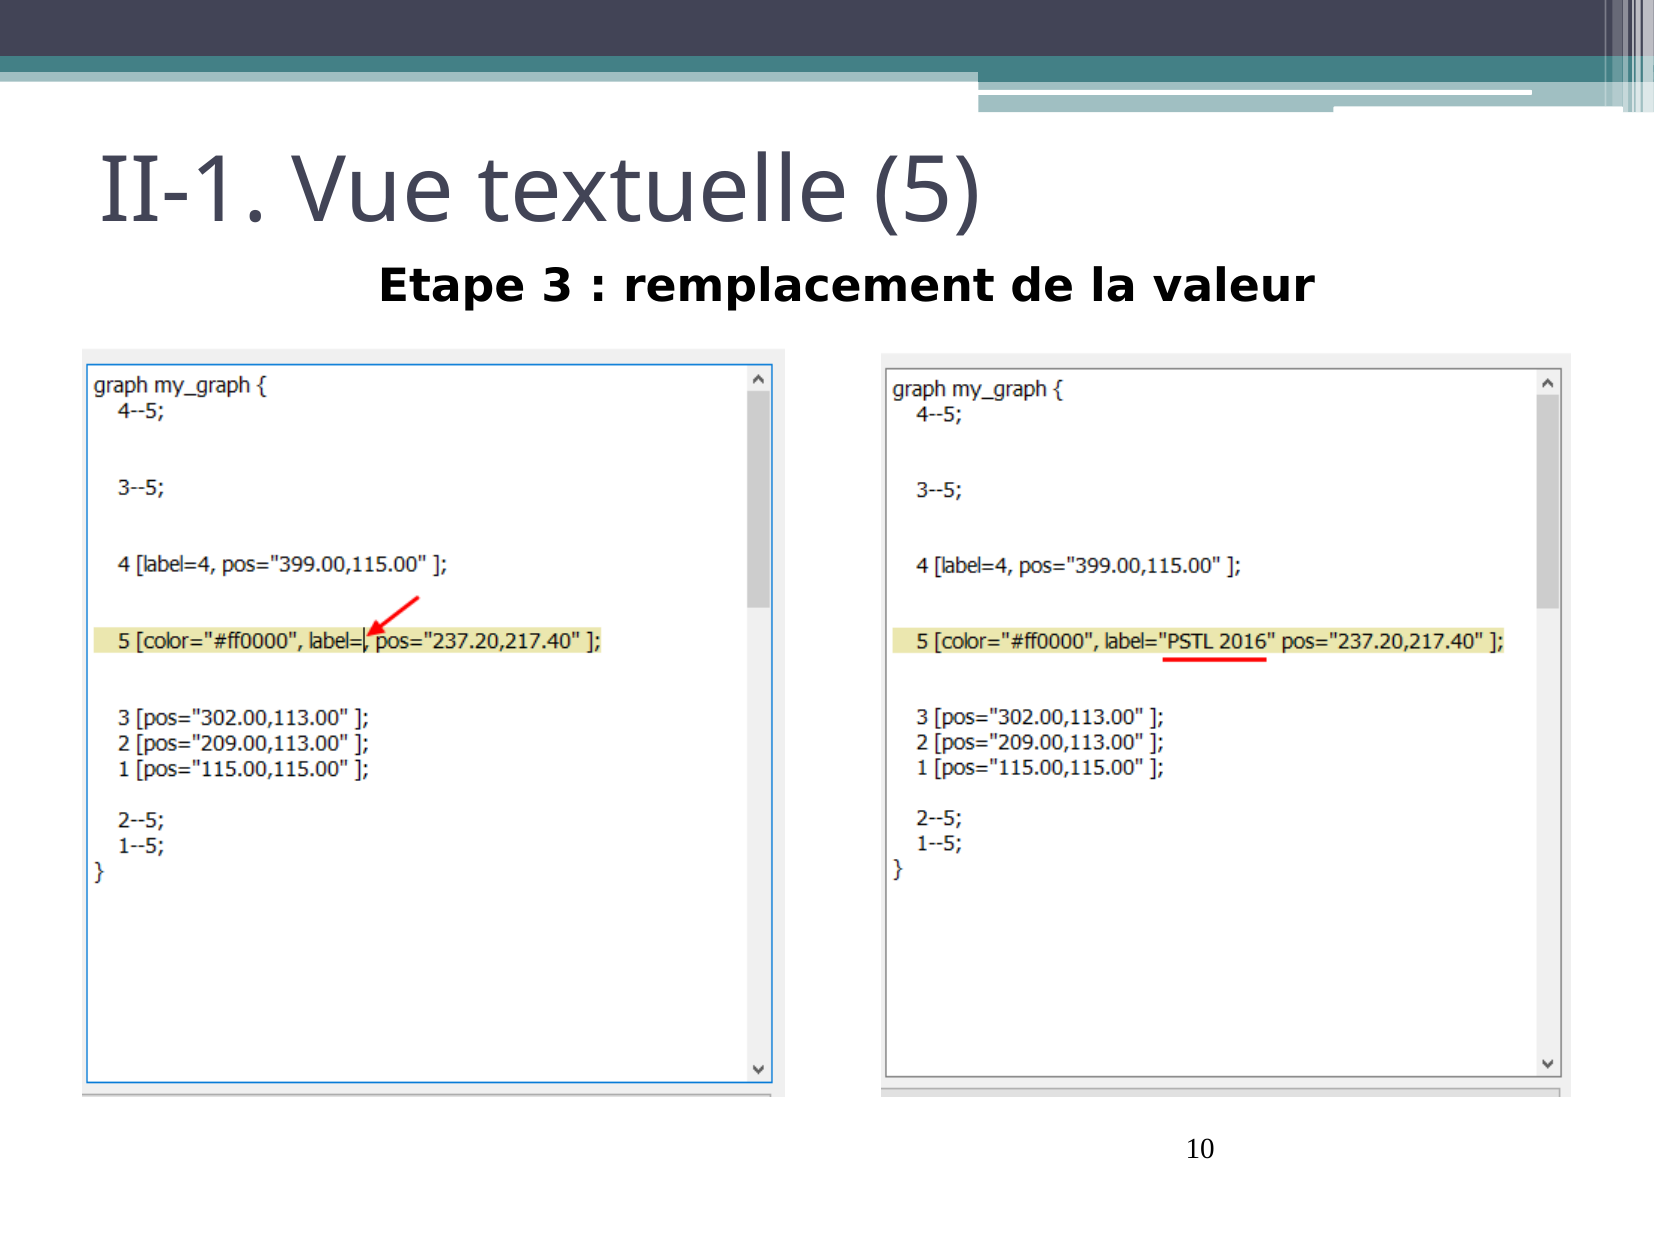

# II-1. Vue textuelle (5)
Etape 3 : remplacement de la valeur